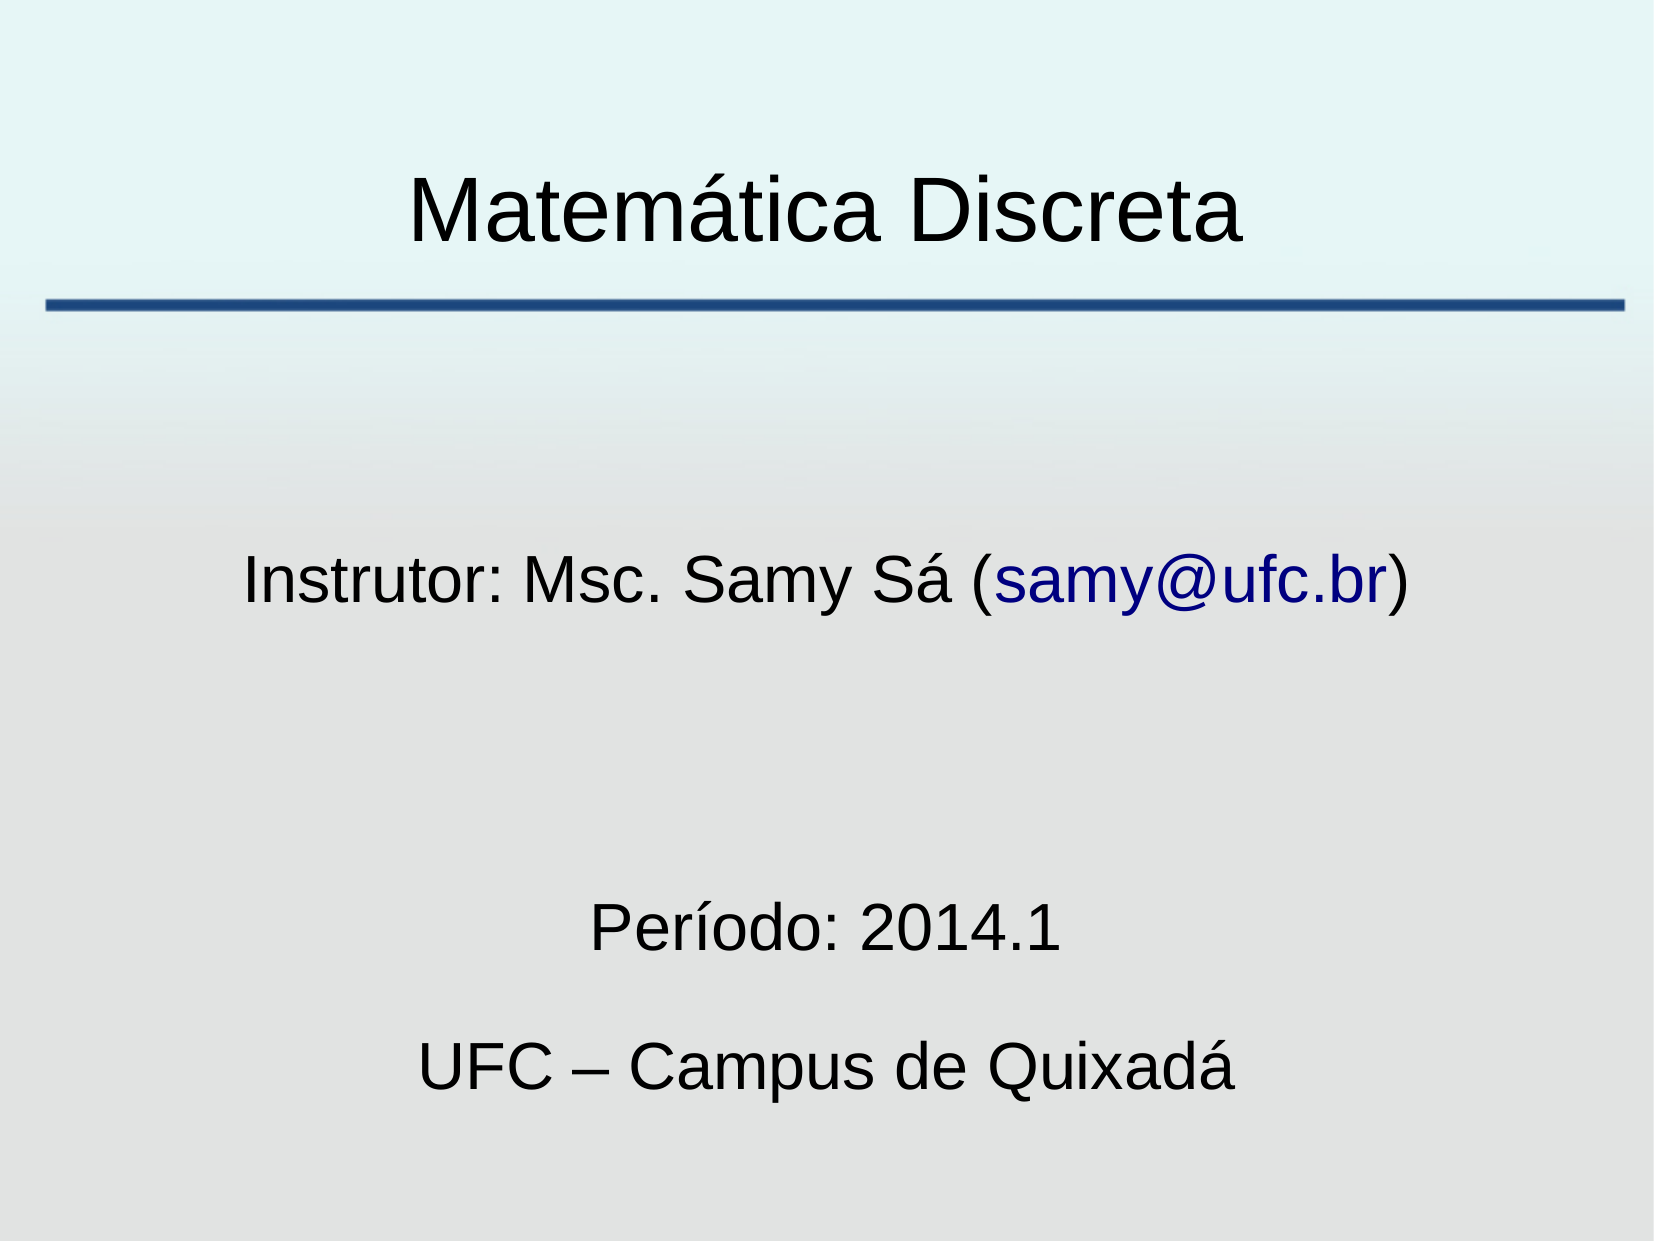

# Matemática Discreta
Instrutor: Msc. Samy Sá (samy@ufc.br)
Período: 2014.1
UFC – Campus de Quixadá